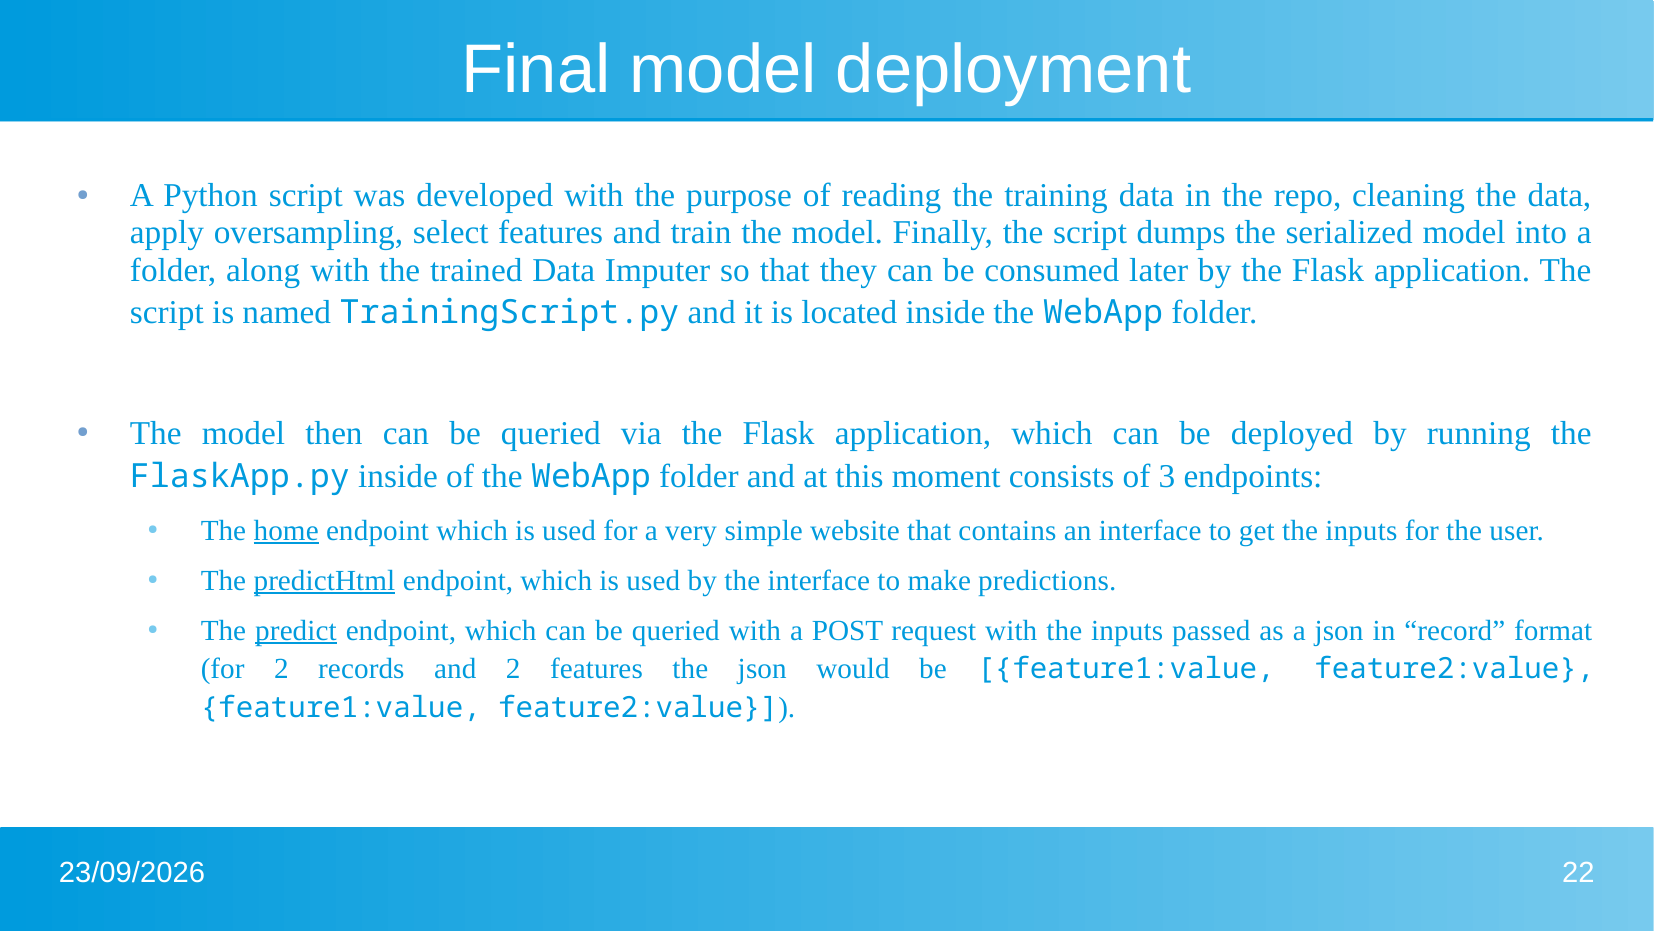

# Final model deployment
A Python script was developed with the purpose of reading the training data in the repo, cleaning the data, apply oversampling, select features and train the model. Finally, the script dumps the serialized model into a folder, along with the trained Data Imputer so that they can be consumed later by the Flask application. The script is named TrainingScript.py and it is located inside the WebApp folder.
The model then can be queried via the Flask application, which can be deployed by running the FlaskApp.py inside of the WebApp folder and at this moment consists of 3 endpoints:
The home endpoint which is used for a very simple website that contains an interface to get the inputs for the user.
The predictHtml endpoint, which is used by the interface to make predictions.
The predict endpoint, which can be queried with a POST request with the inputs passed as a json in “record” format (for 2 records and 2 features the json would be [{feature1:value, feature2:value},{feature1:value, feature2:value}]).
22